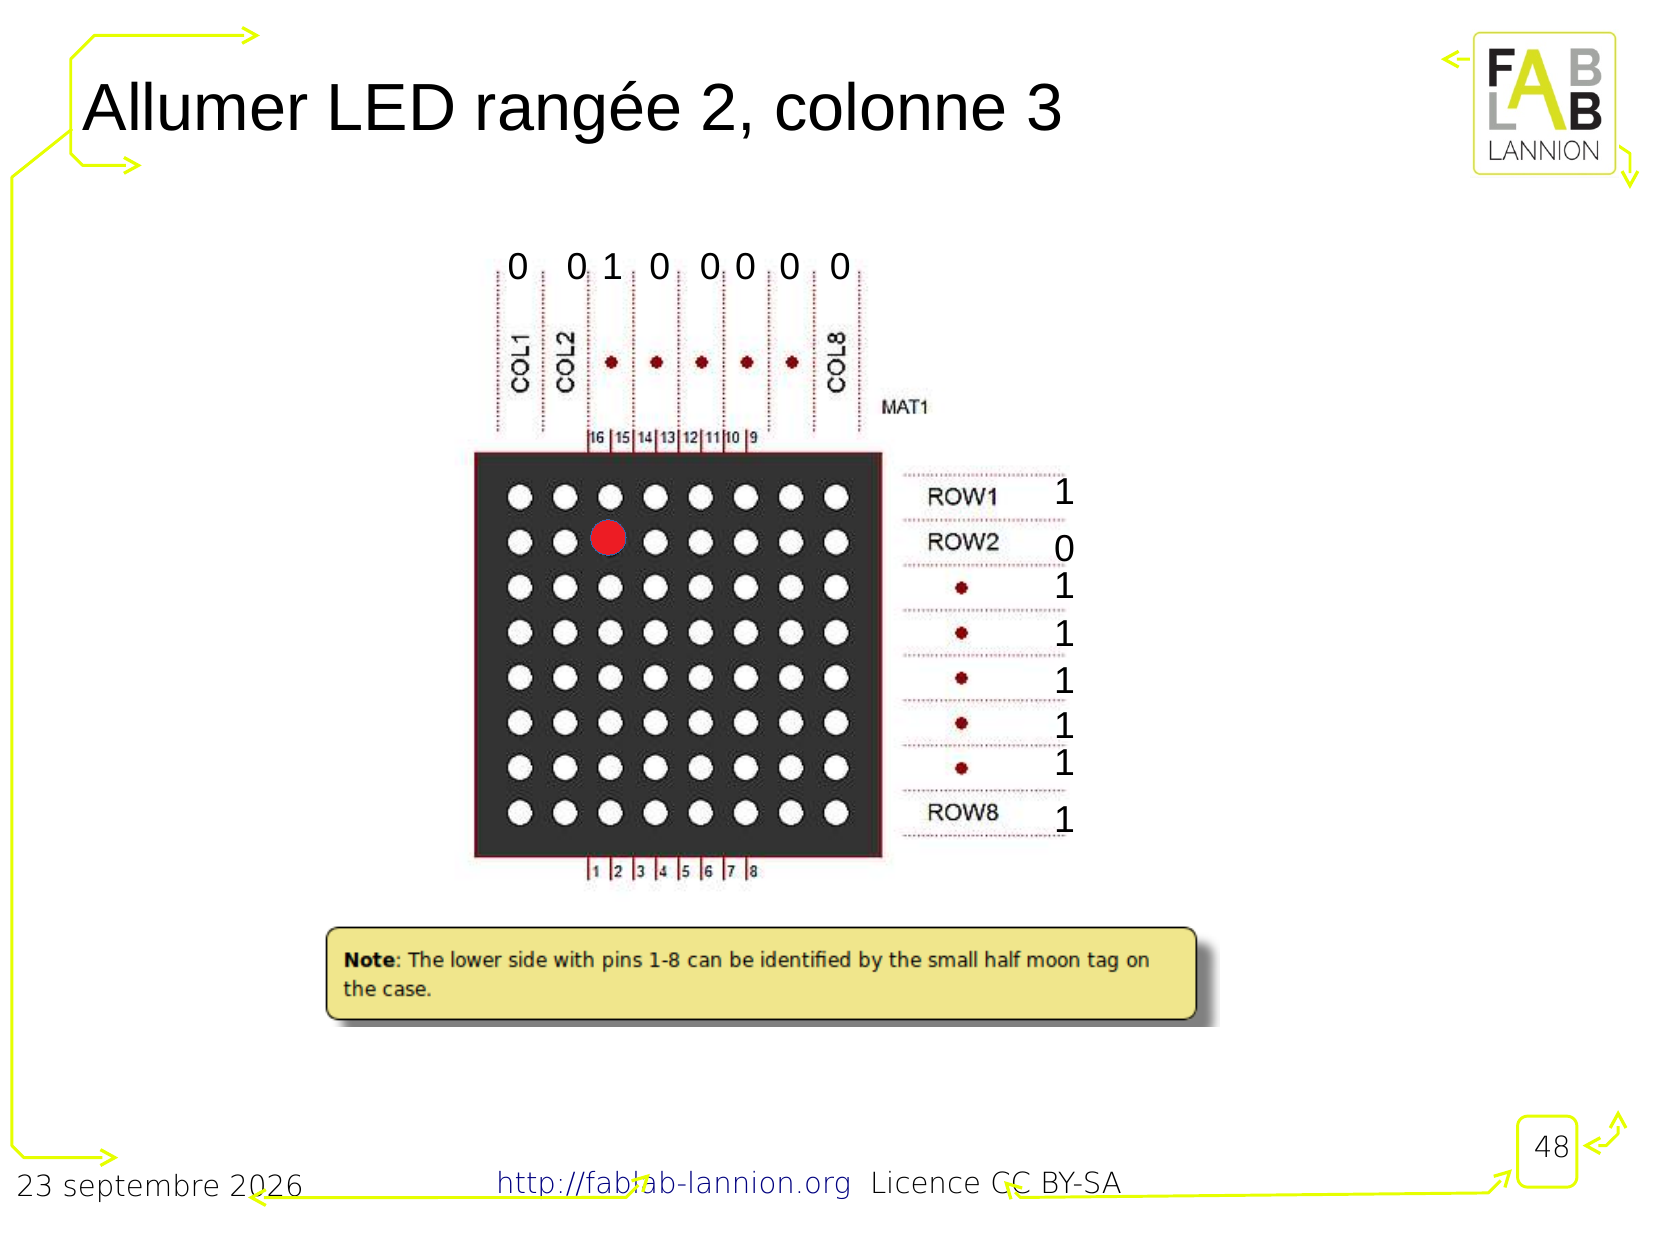

# Allumer LED rangée 2, colonne 3
0
0
1
0
0
0
0
0
1
0
1
1
1
1
1
1
48